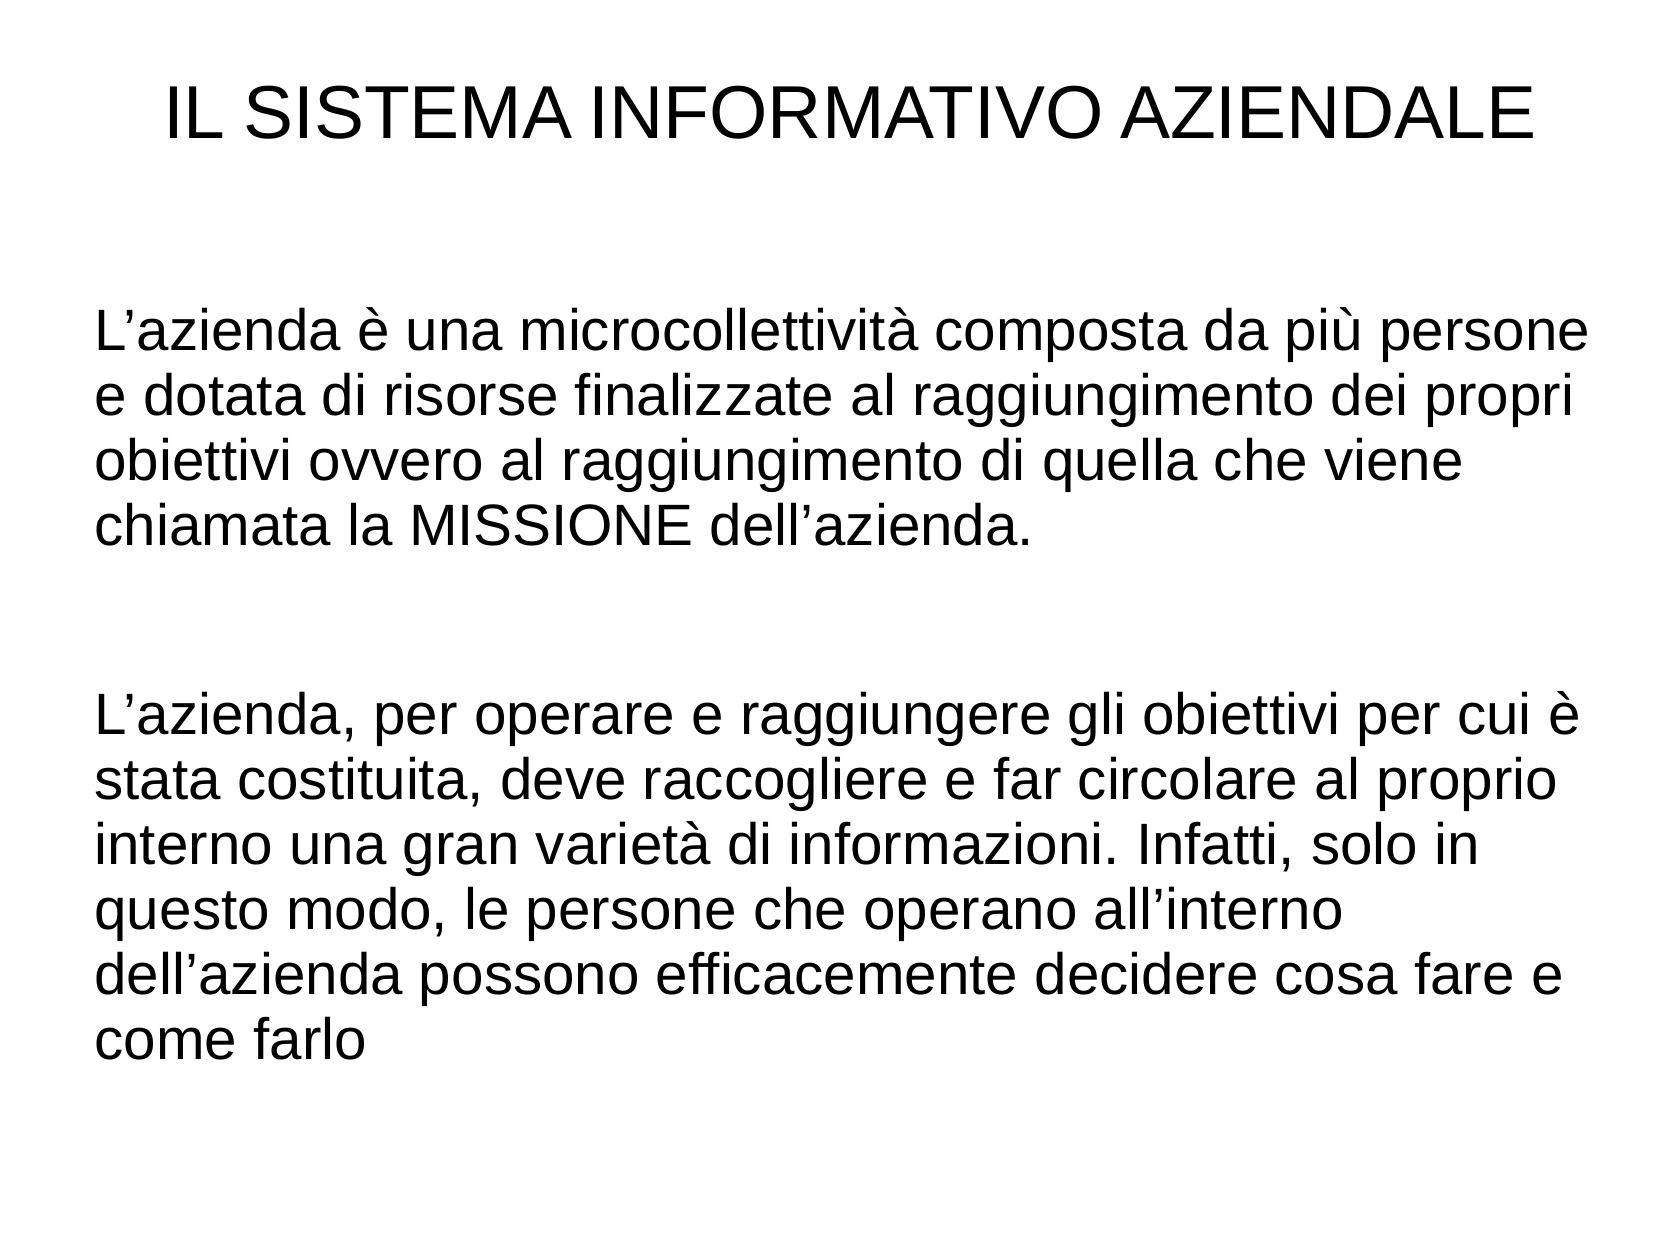

# IL SISTEMA INFORMATIVO AZIENDALE
L’azienda è una microcollettività composta da più persone e dotata di risorse finalizzate al raggiungimento dei propri obiettivi ovvero al raggiungimento di quella che viene chiamata la MISSIONE dell’azienda.
L’azienda, per operare e raggiungere gli obiettivi per cui è stata costituita, deve raccogliere e far circolare al proprio interno una gran varietà di informazioni. Infatti, solo in questo modo, le persone che operano all’interno dell’azienda possono efficacemente decidere cosa fare e come farlo